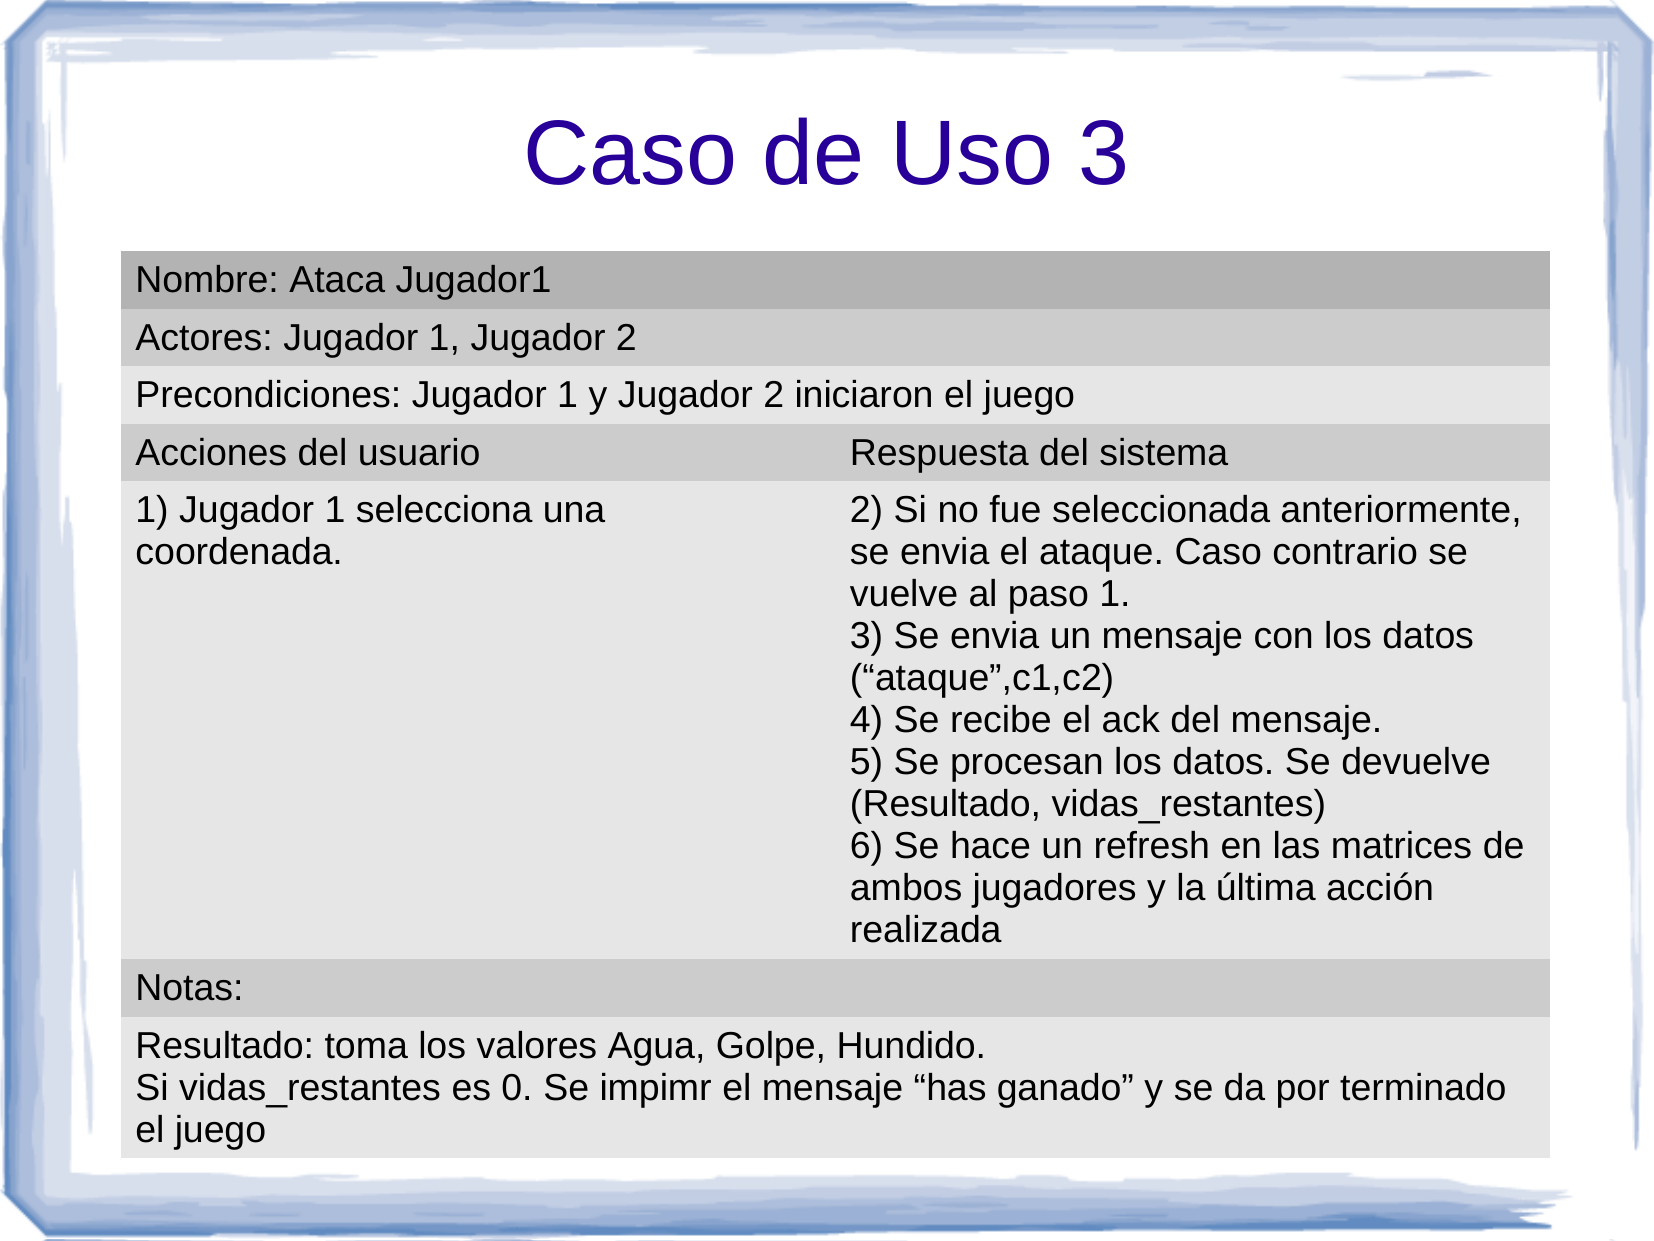

# Caso de Uso 3
| Nombre: Ataca Jugador1 | |
| --- | --- |
| Actores: Jugador 1, Jugador 2 | |
| Precondiciones: Jugador 1 y Jugador 2 iniciaron el juego | |
| Acciones del usuario | Respuesta del sistema |
| 1) Jugador 1 selecciona una coordenada. | 2) Si no fue seleccionada anteriormente, se envia el ataque. Caso contrario se vuelve al paso 1. 3) Se envia un mensaje con los datos (“ataque”,c1,c2) 4) Se recibe el ack del mensaje. 5) Se procesan los datos. Se devuelve (Resultado, vidas\_restantes) 6) Se hace un refresh en las matrices de ambos jugadores y la última acción realizada |
| Notas: | |
| Resultado: toma los valores Agua, Golpe, Hundido. Si vidas\_restantes es 0. Se impimr el mensaje “has ganado” y se da por terminado el juego | |